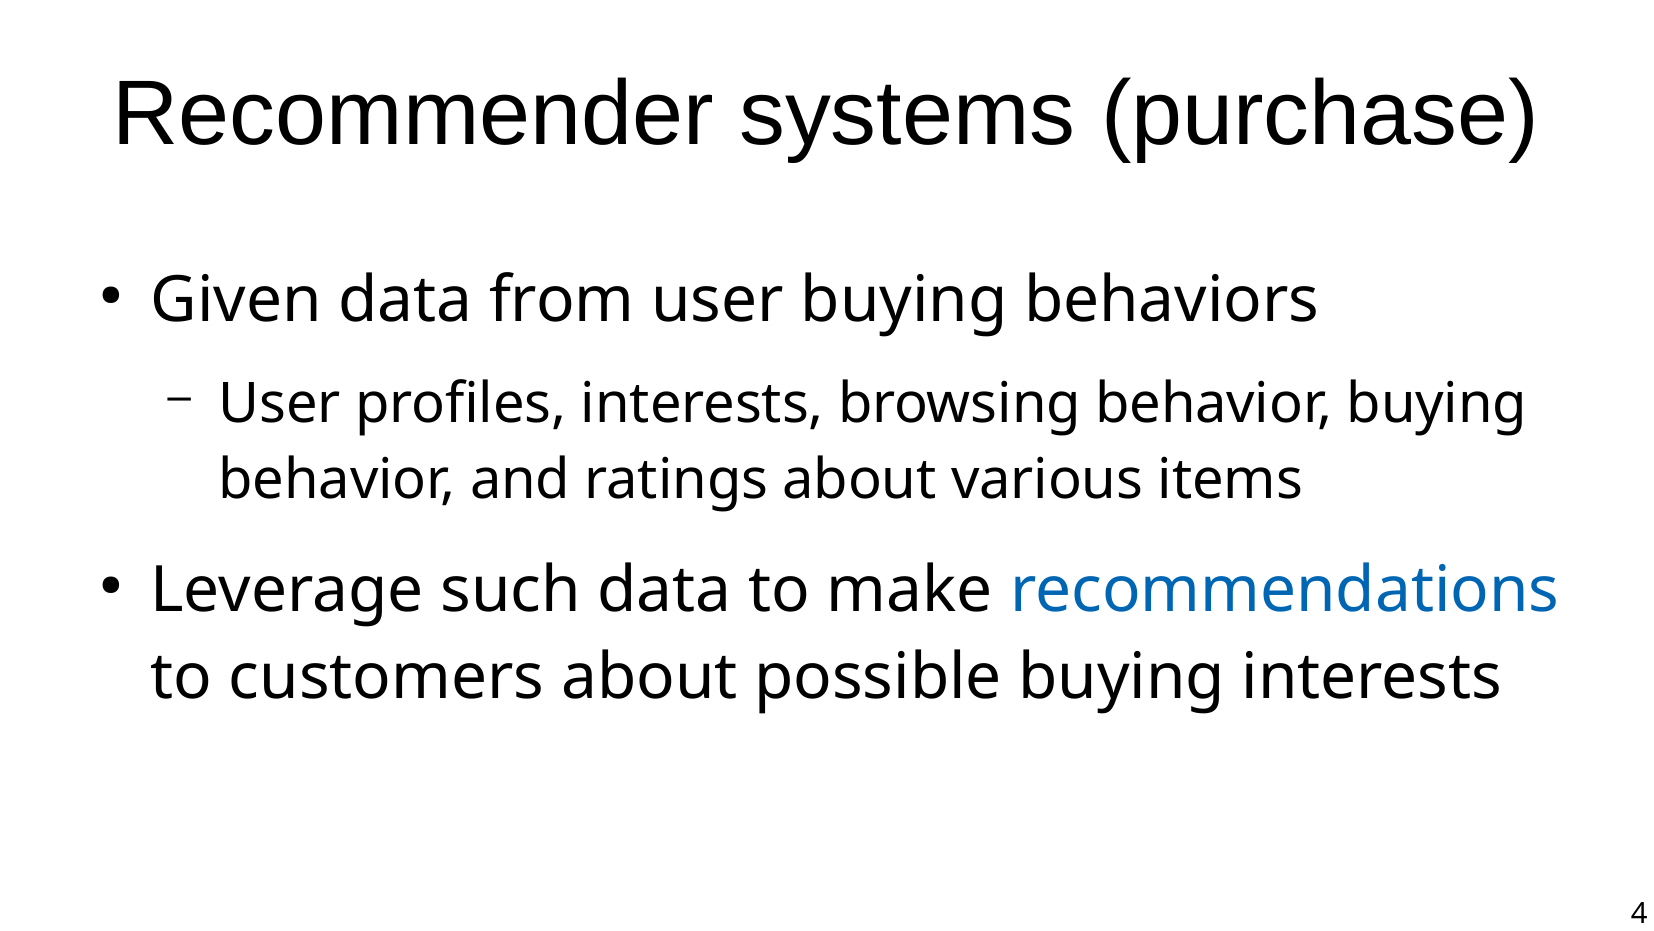

# Recommender systems (purchase)
Given data from user buying behaviors
User profiles, interests, browsing behavior, buying behavior, and ratings about various items
Leverage such data to make recommendations to customers about possible buying interests
4